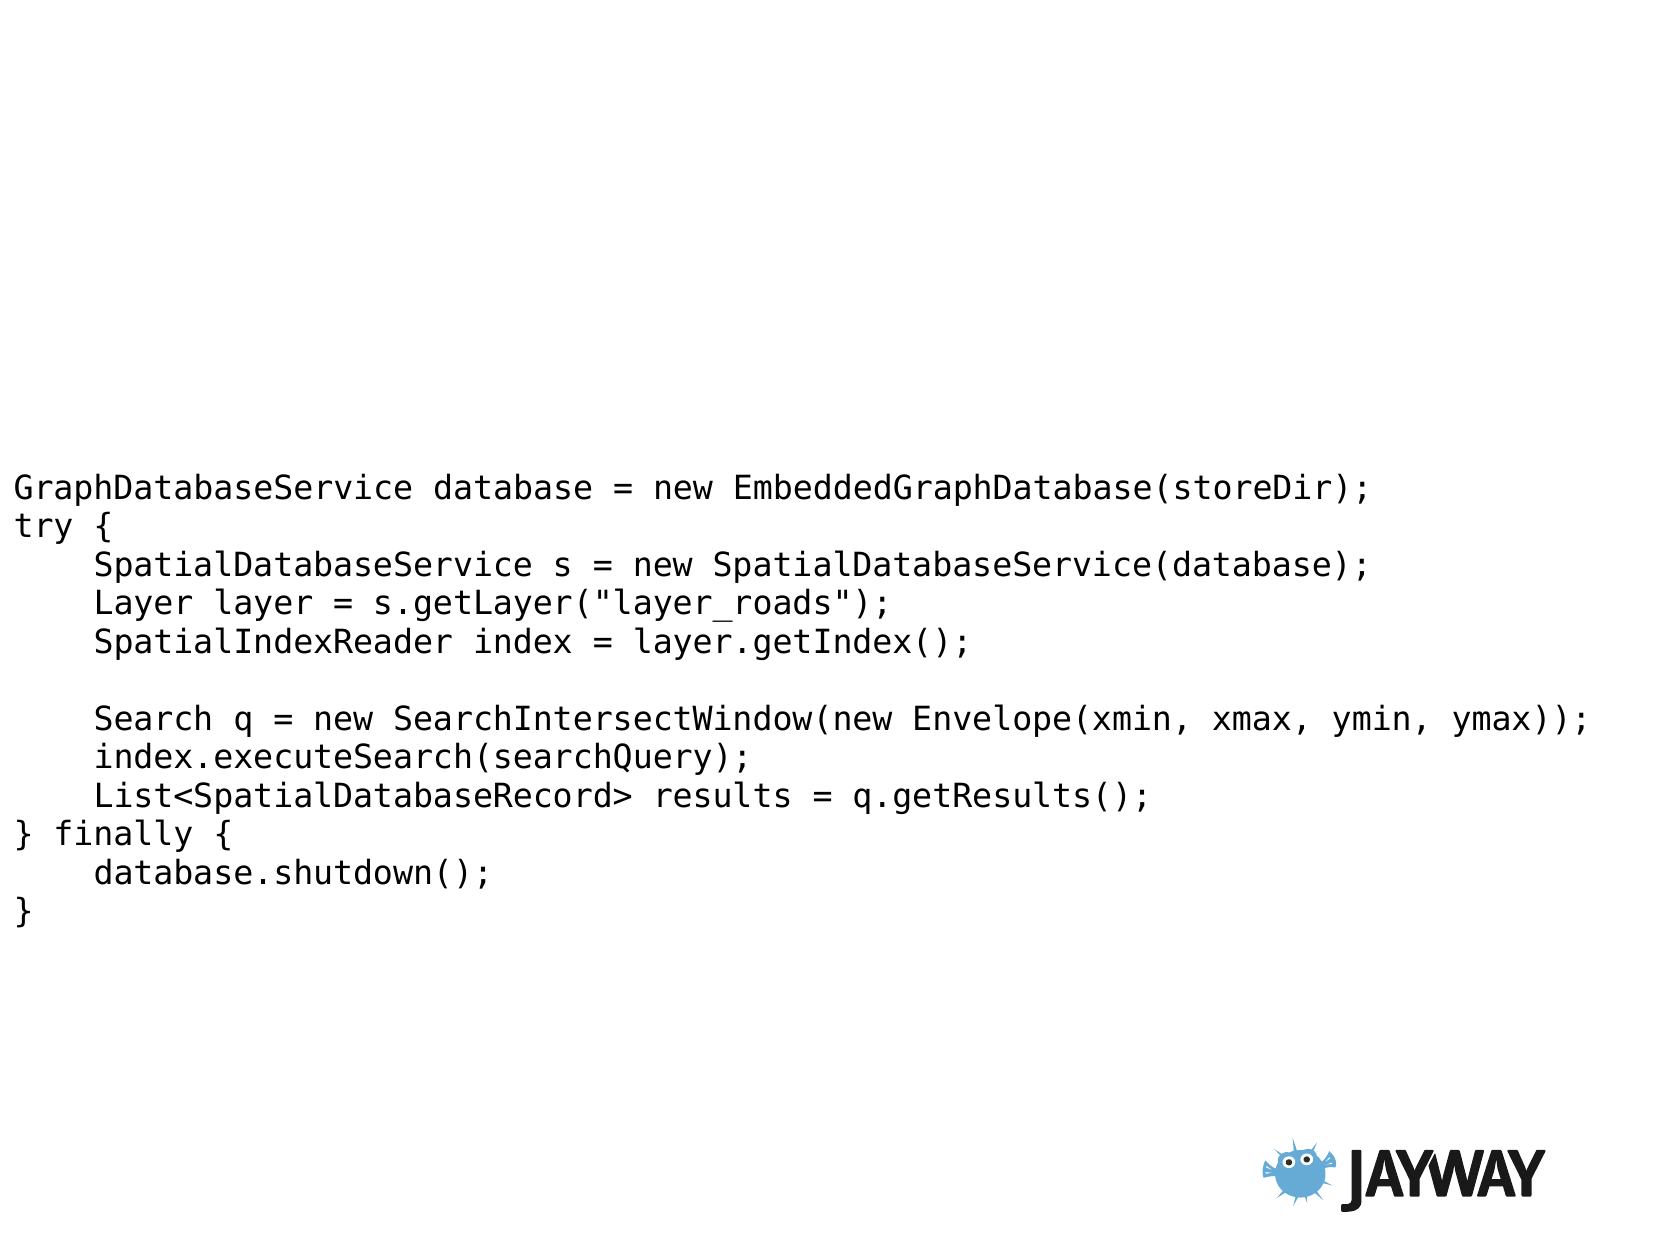

#
GraphDatabaseService database = new EmbeddedGraphDatabase(storeDir);
try {
 SpatialDatabaseService s = new SpatialDatabaseService(database);
 Layer layer = s.getLayer("layer_roads");
 SpatialIndexReader index = layer.getIndex();
 Search q = new SearchIntersectWindow(new Envelope(xmin, xmax, ymin, ymax));
 index.executeSearch(searchQuery);
 List<SpatialDatabaseRecord> results = q.getResults();
} finally {
 database.shutdown();
}